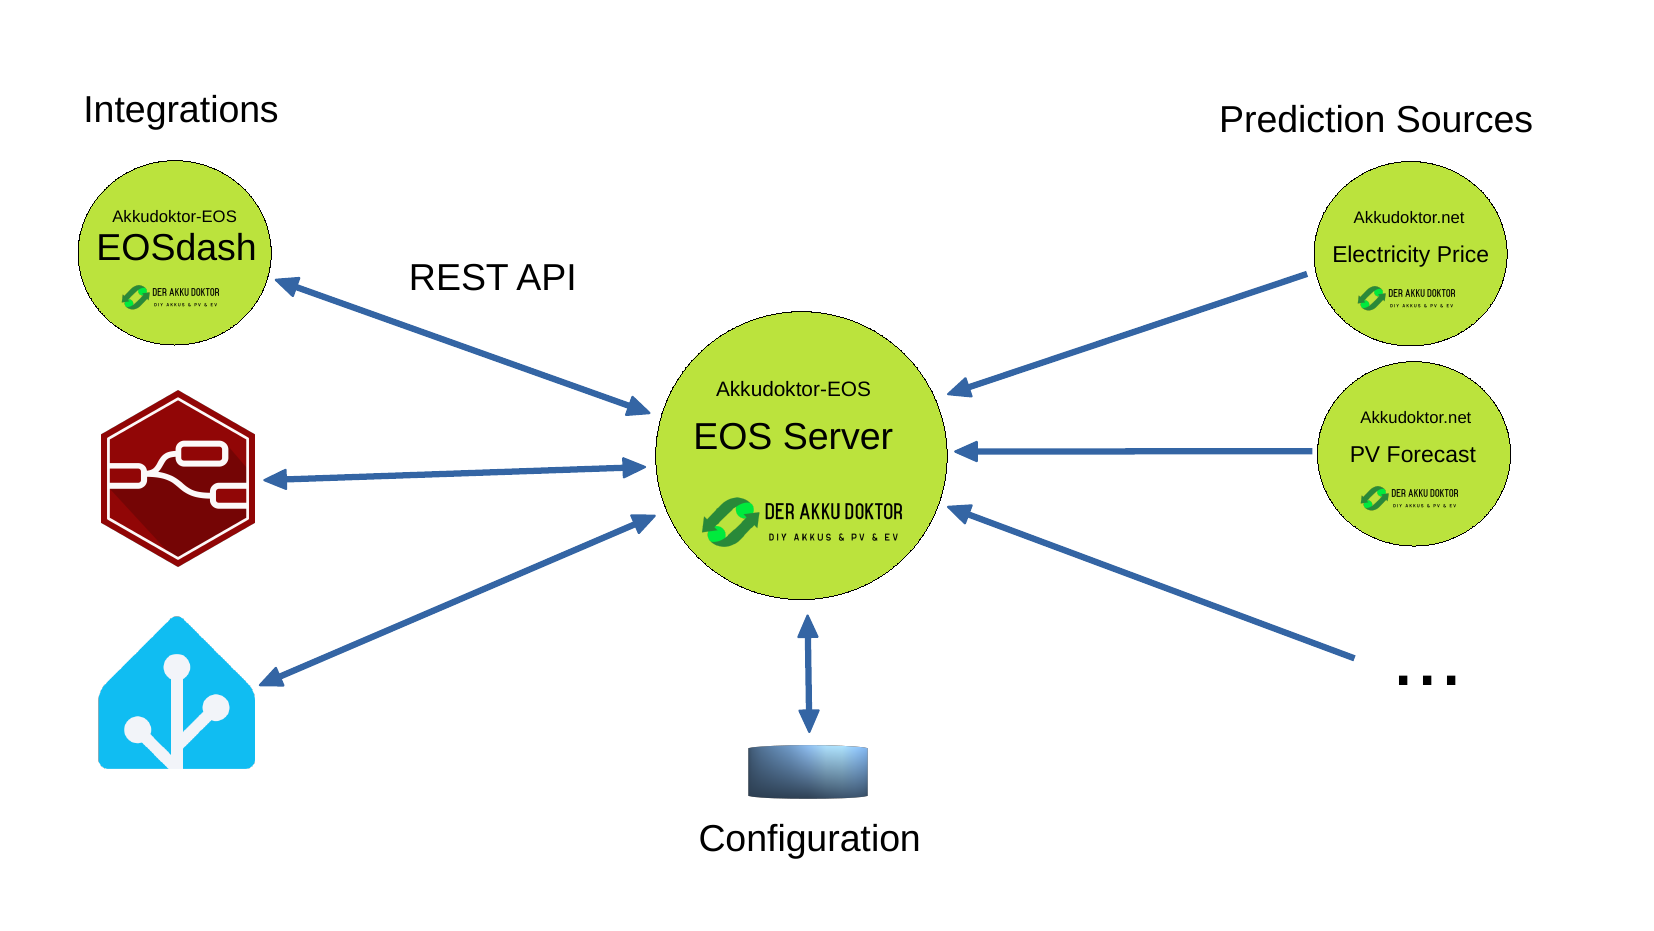

Integrations
Prediction Sources
Akkudoktor-EOS
 EOSdash
Akkudoktor.net
 Electricity Price
REST API
Akkudoktor-EOS
EOS Server
 Akkudoktor.net
 PV Forecast
...
Configuration